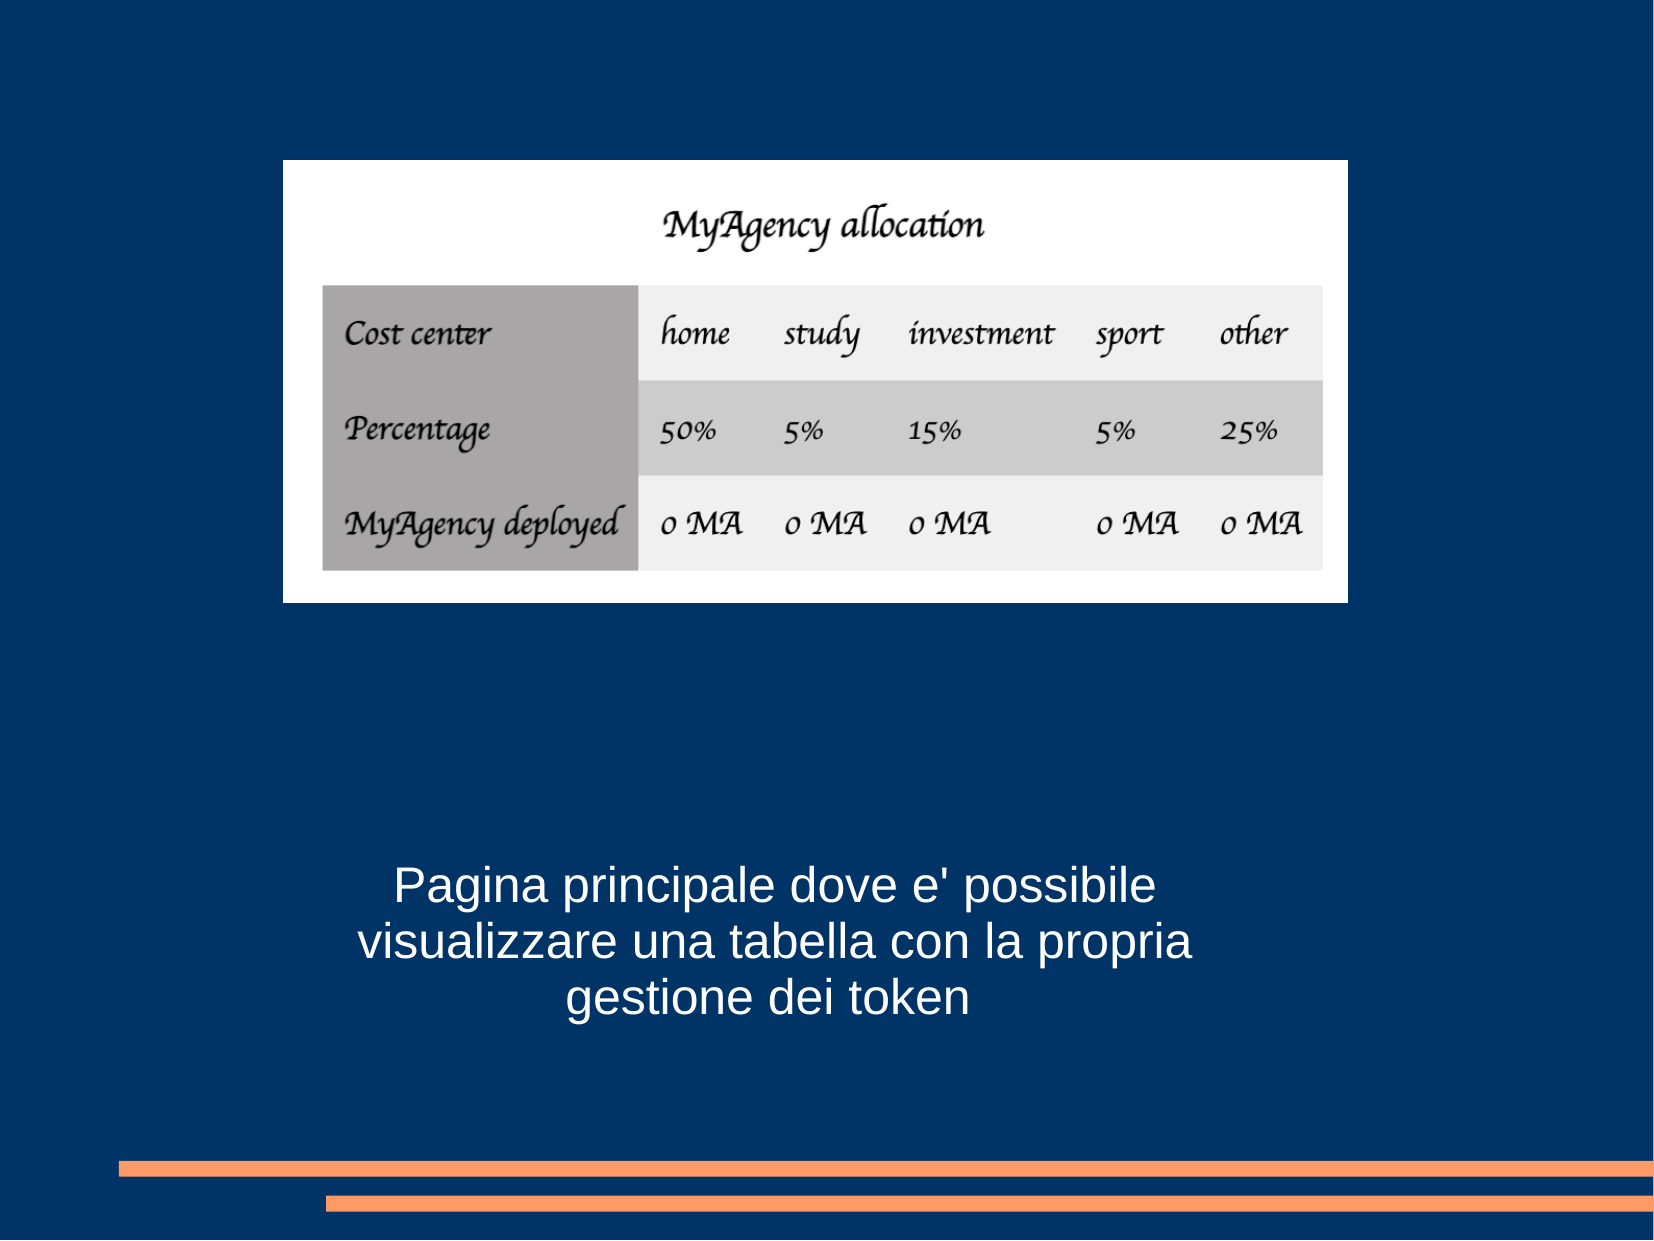

Pagina principale dove e' possibile visualizzare una tabella con la propria gestione dei token